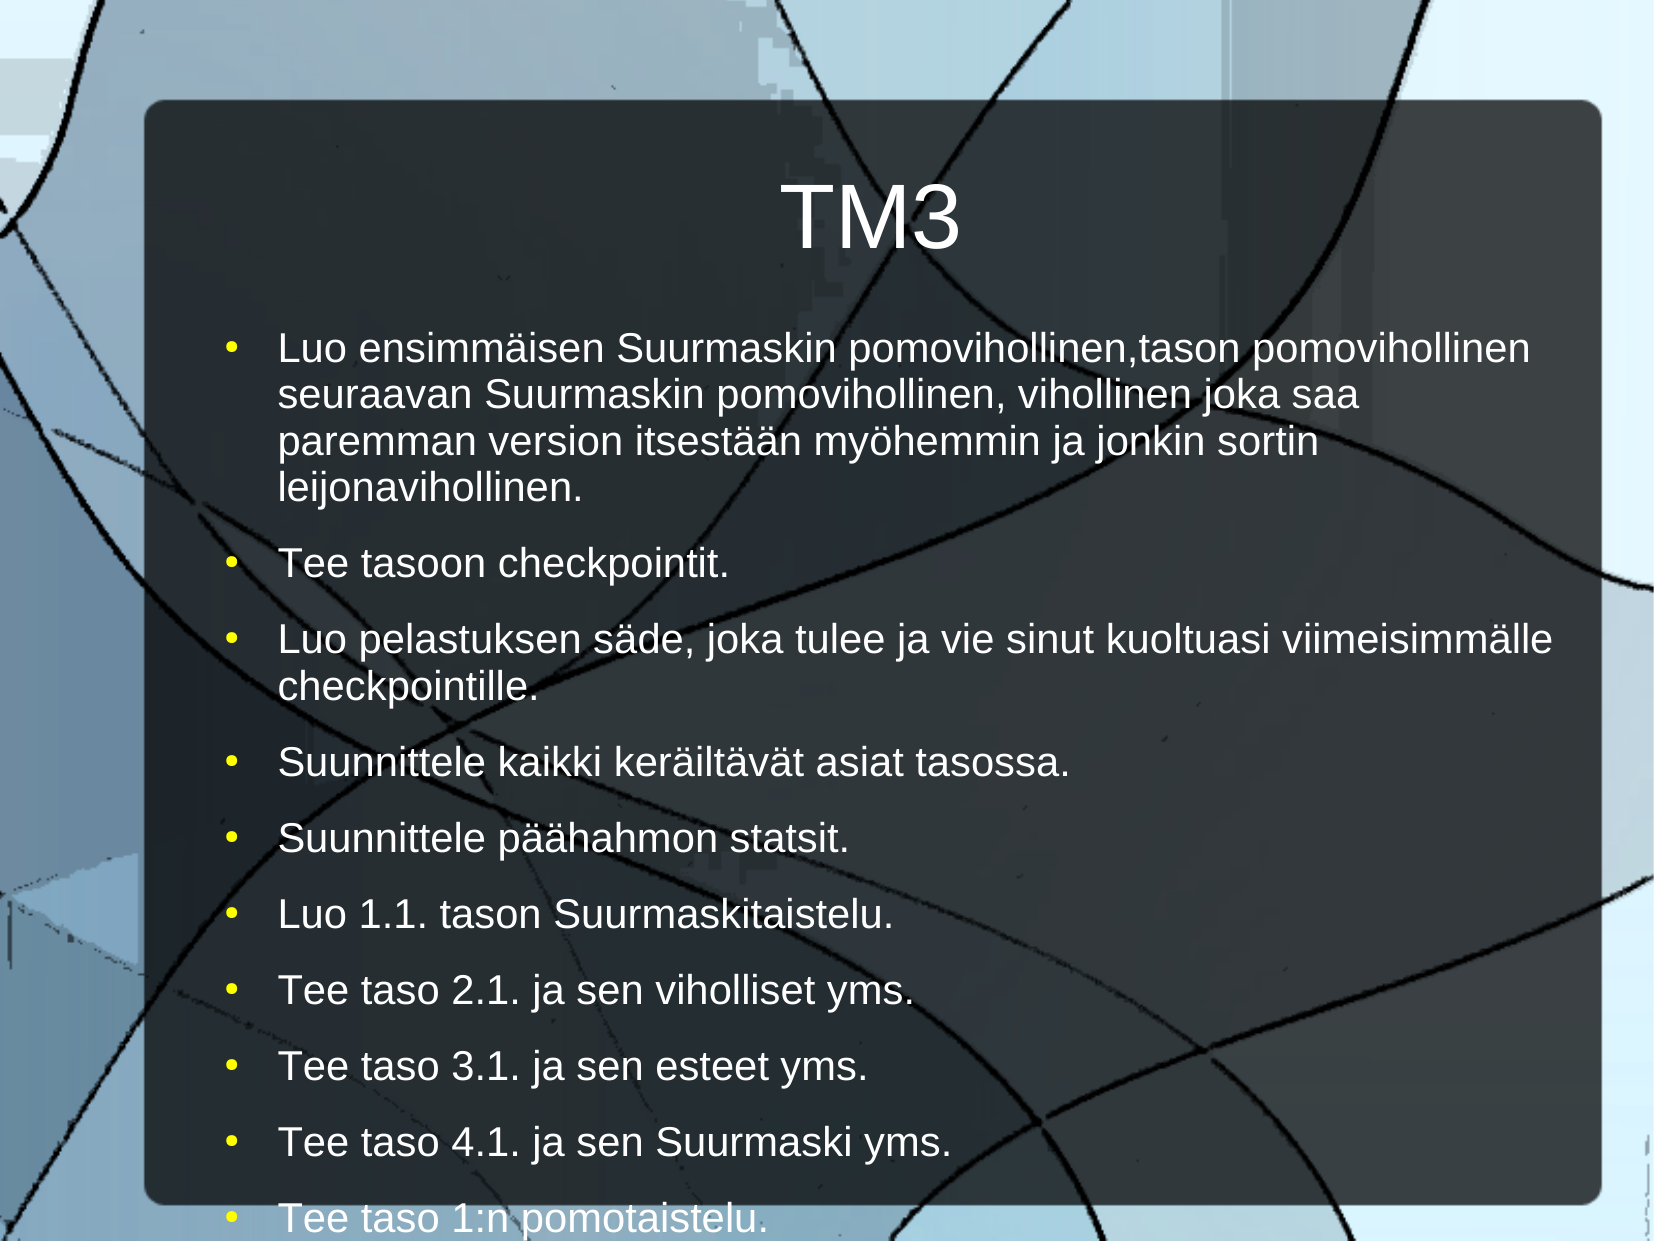

# TM3
Luo ensimmäisen Suurmaskin pomovihollinen,tason pomovihollinen seuraavan Suurmaskin pomovihollinen, vihollinen joka saa paremman version itsestään myöhemmin ja jonkin sortin leijonavihollinen.
Tee tasoon checkpointit.
Luo pelastuksen säde, joka tulee ja vie sinut kuoltuasi viimeisimmälle checkpointille.
Suunnittele kaikki keräiltävät asiat tasossa.
Suunnittele päähahmon statsit.
Luo 1.1. tason Suurmaskitaistelu.
Tee taso 2.1. ja sen viholliset yms.
Tee taso 3.1. ja sen esteet yms.
Tee taso 4.1. ja sen Suurmaski yms.
Tee taso 1:n pomotaistelu.